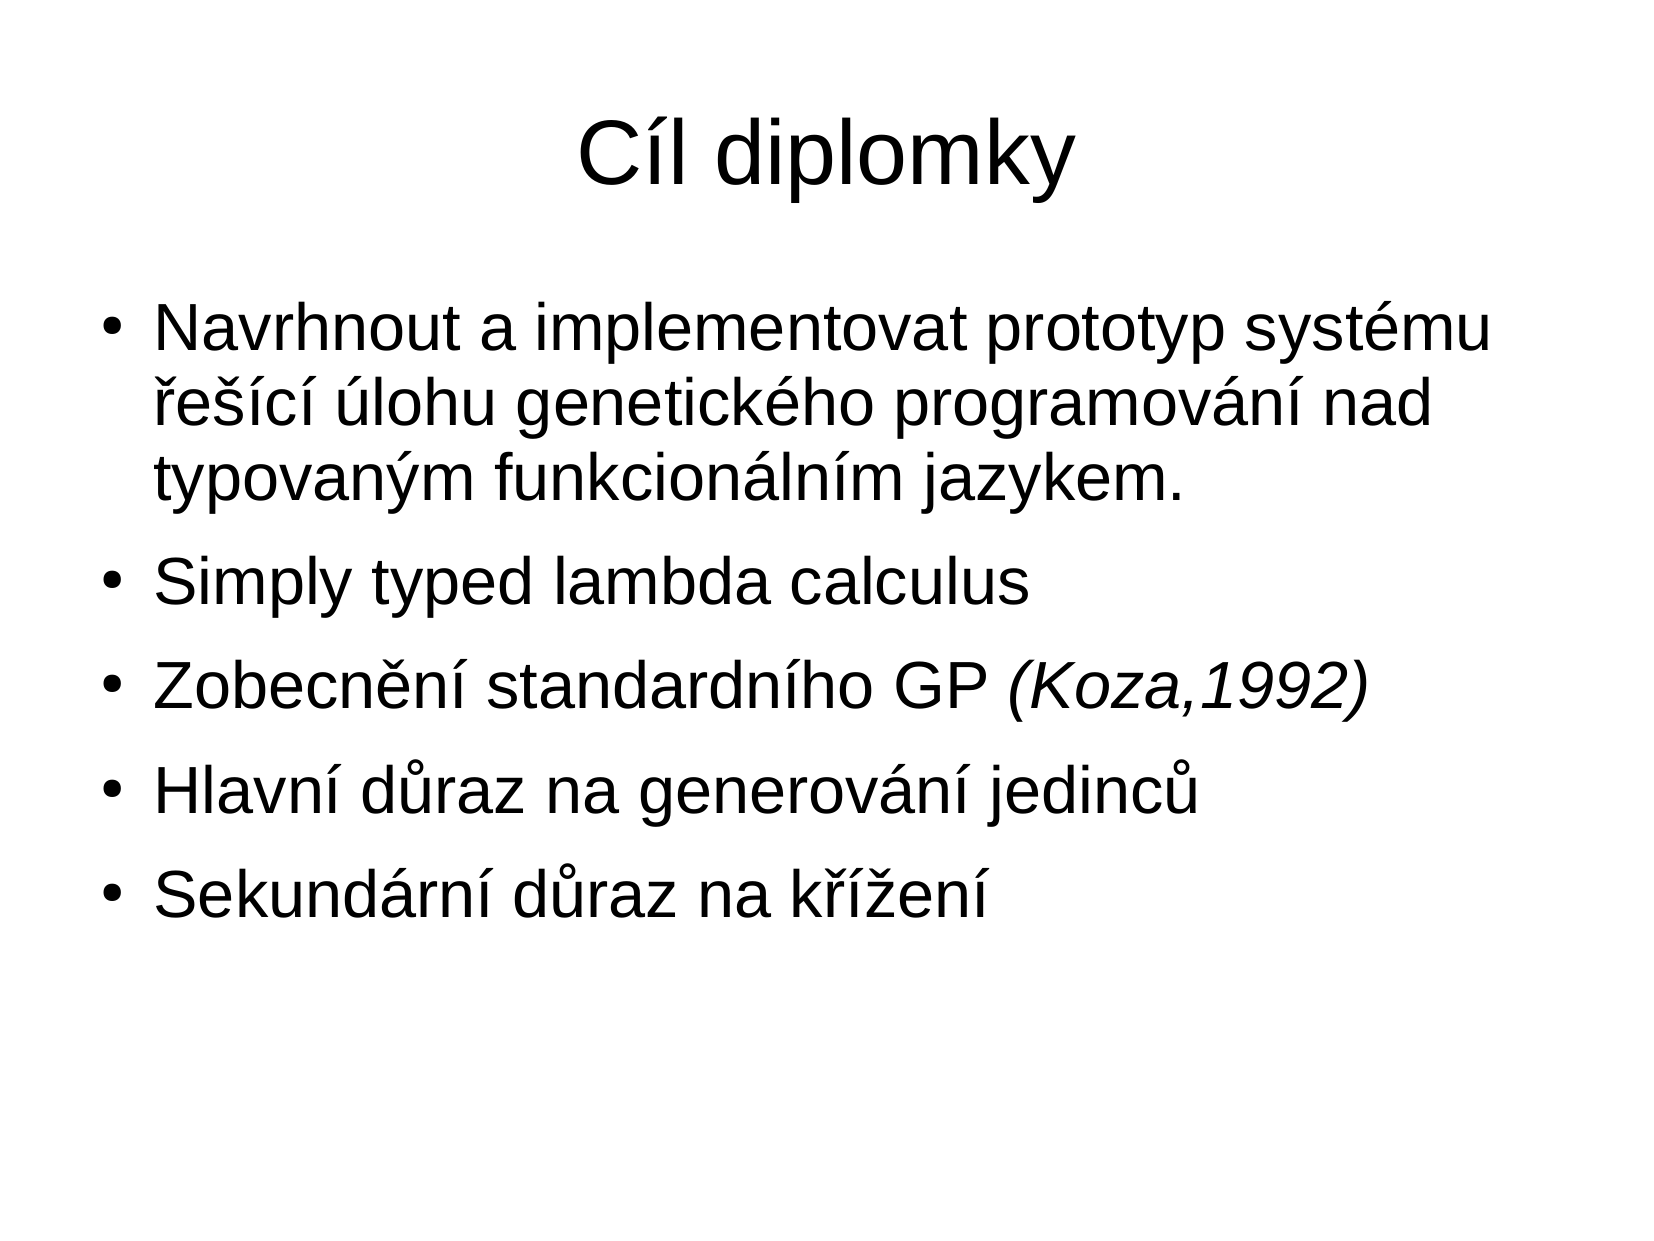

# Cíl diplomky
Navrhnout a implementovat prototyp systému řešící úlohu genetického programování nad typovaným funkcionálním jazykem.
Simply typed lambda calculus
Zobecnění standardního GP (Koza,1992)
Hlavní důraz na generování jedinců
Sekundární důraz na křížení